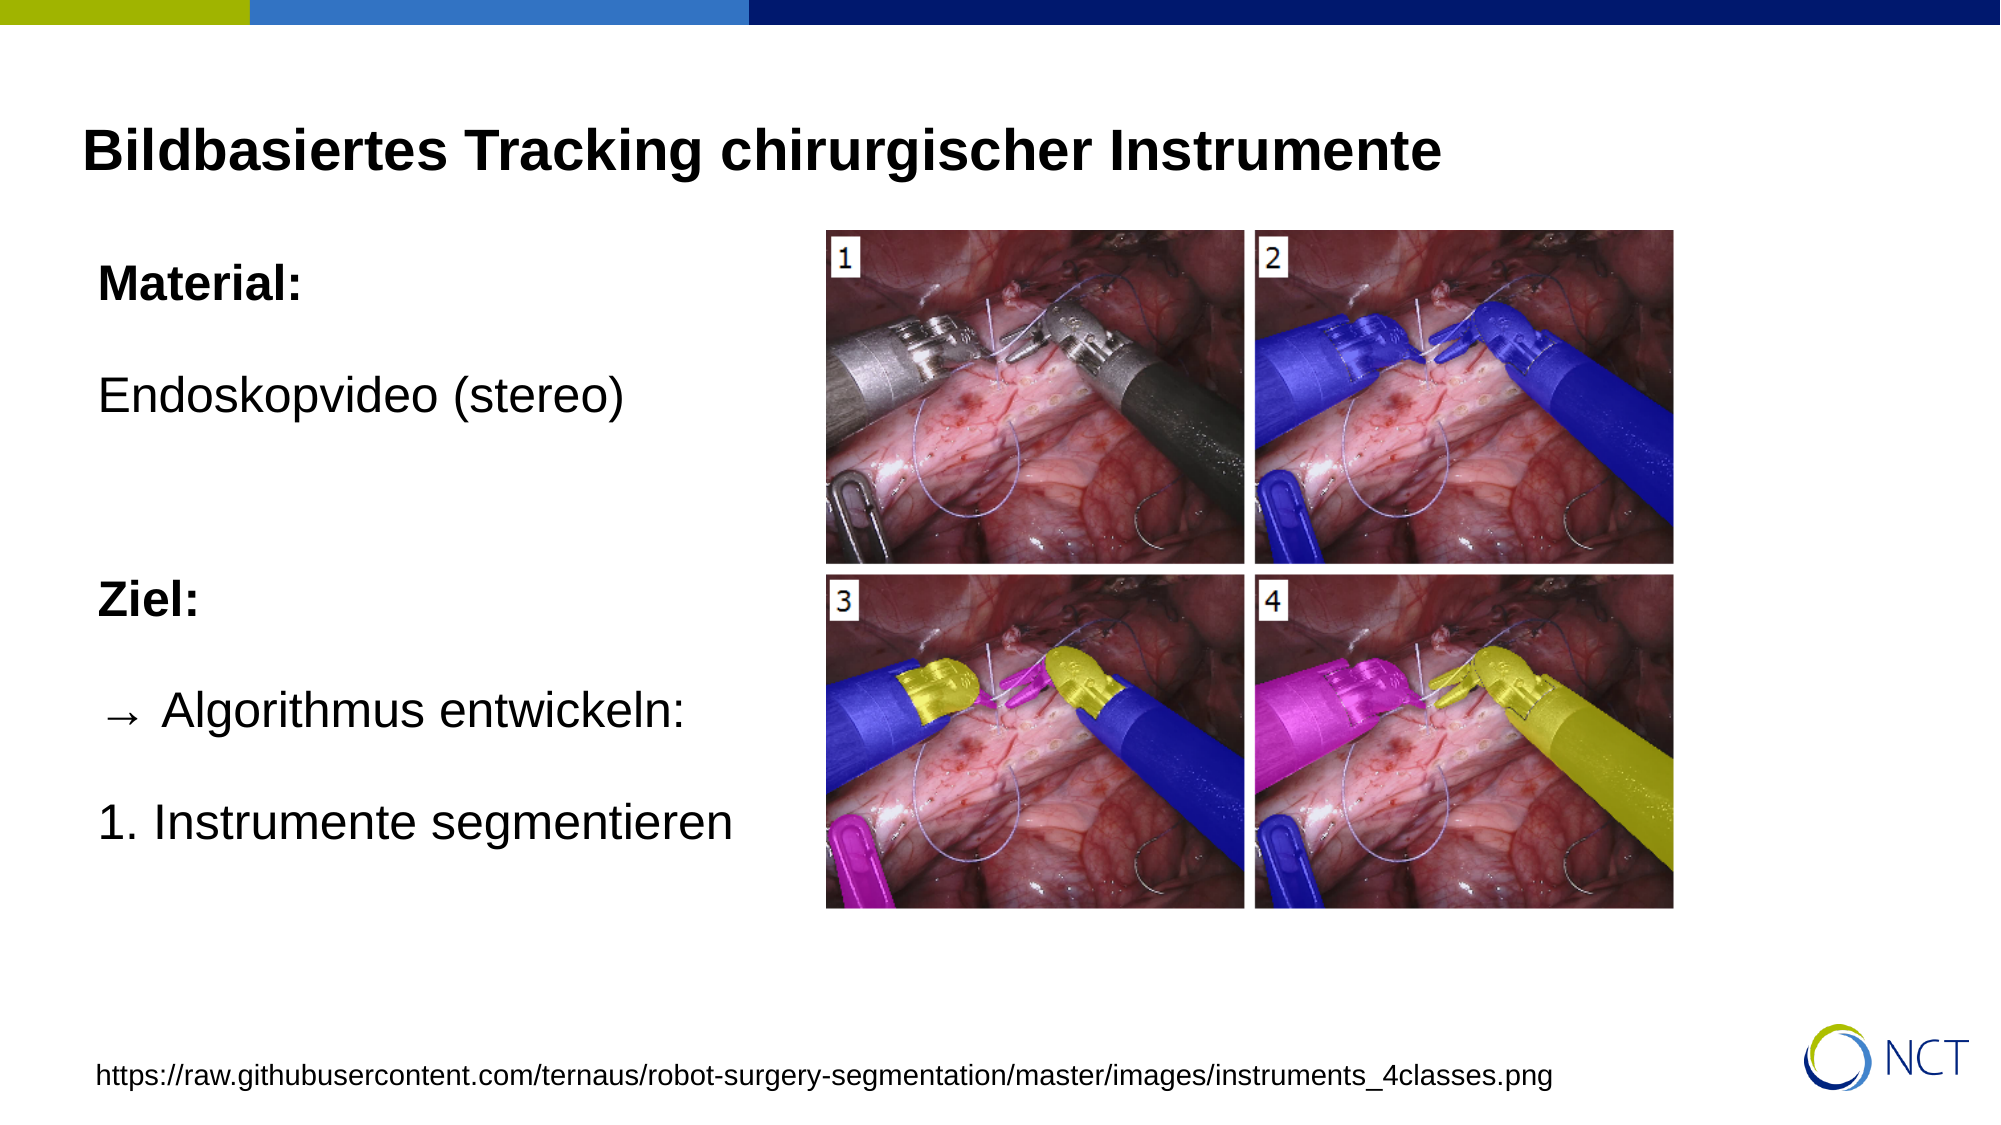

# Bildbasiertes Tracking chirurgischer Instrumente
Material:
Endoskopvideo (stereo)
Ziel:
→ Algorithmus entwickeln:
1. Instrumente segmentieren
https://raw.githubusercontent.com/ternaus/robot-surgery-segmentation/master/images/instruments_4classes.png